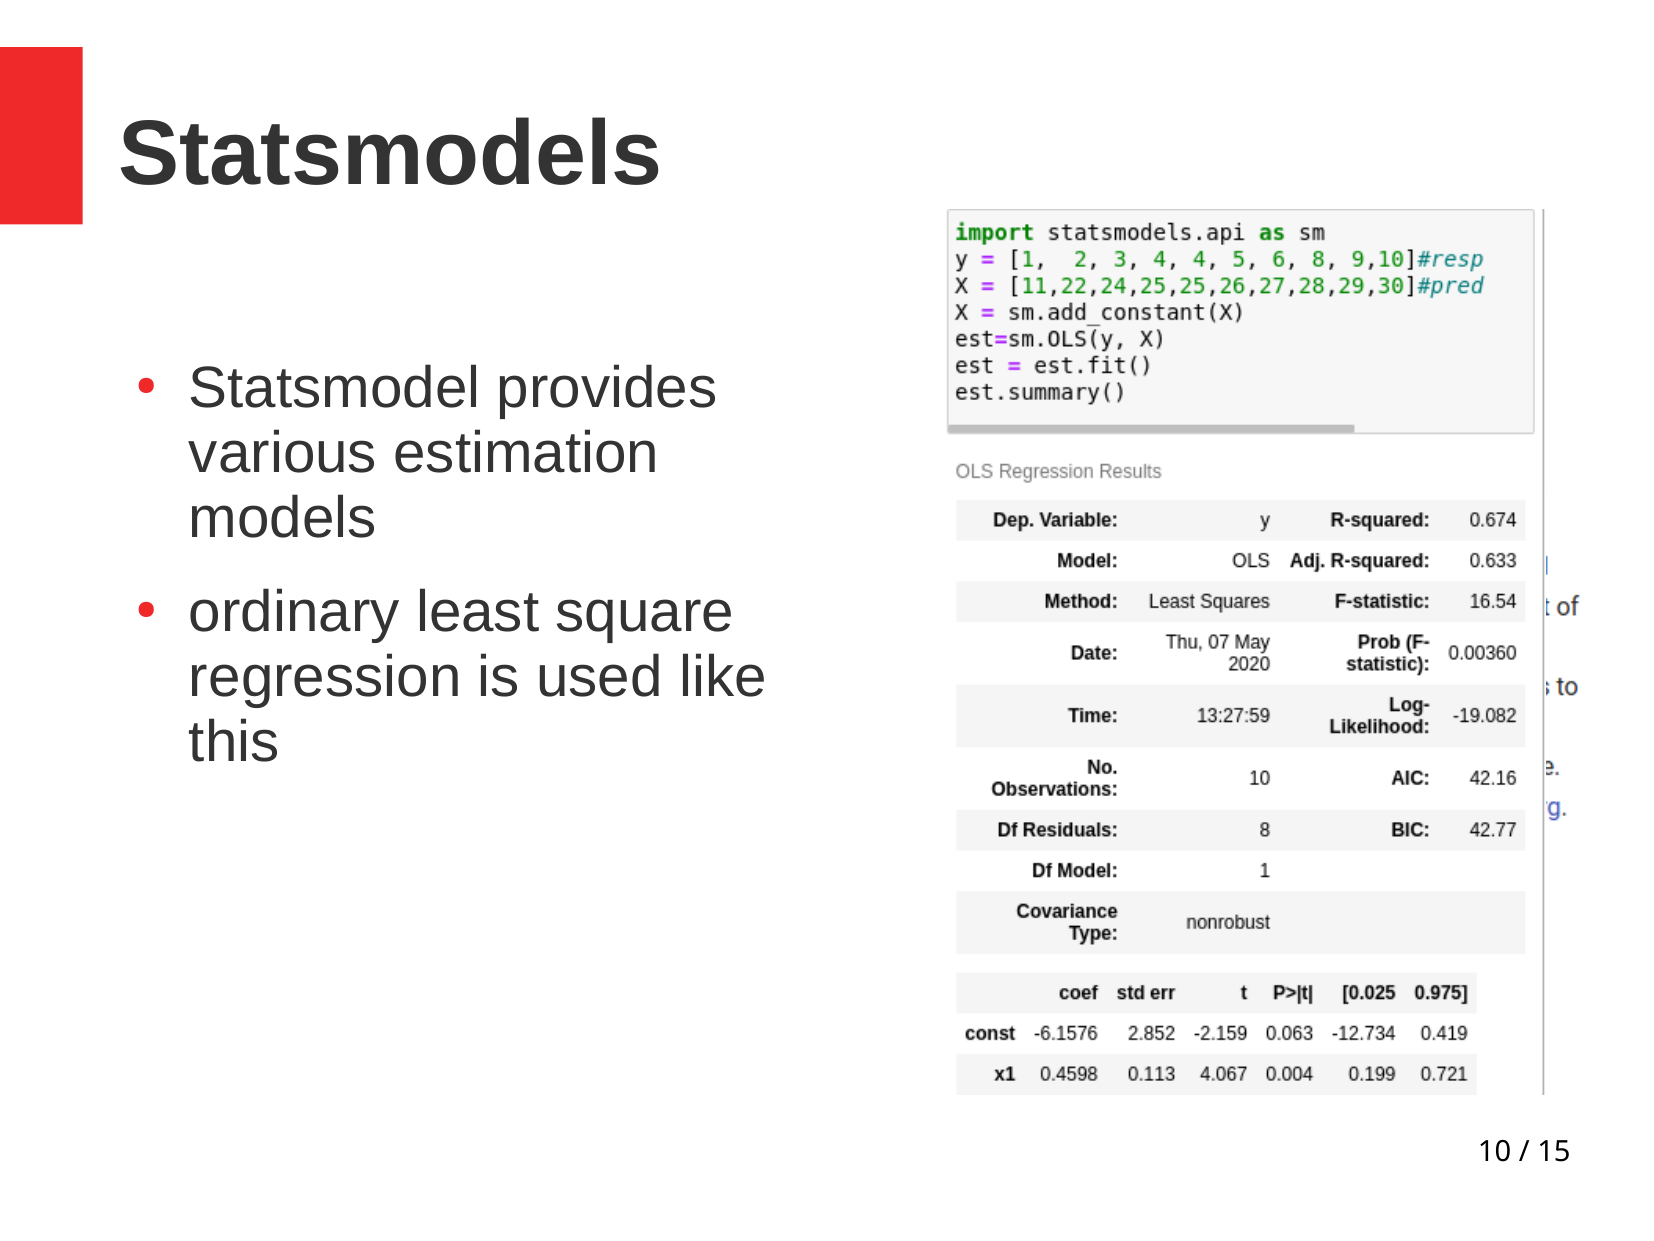

# Statsmodels
Statsmodel provides various estimation models
ordinary least square regression is used like this
10